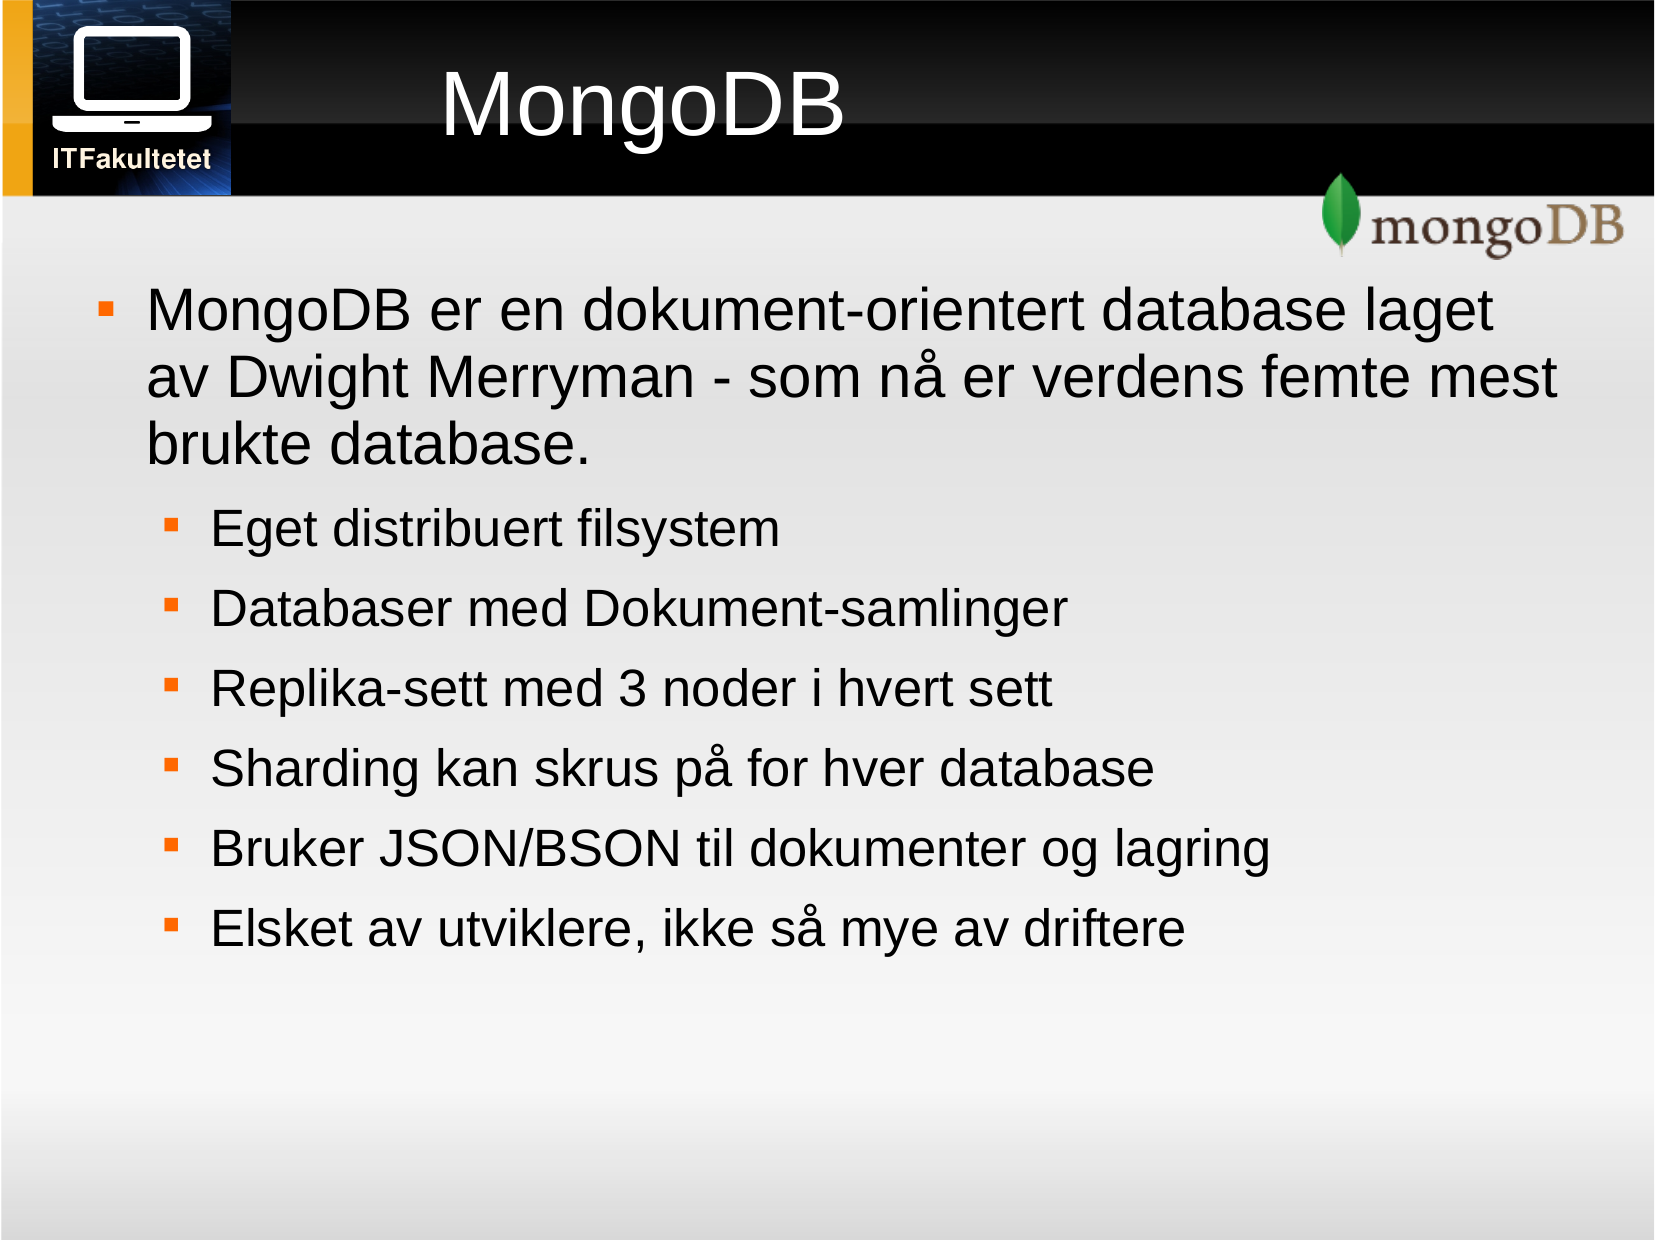

# MongoDB
MongoDB er en dokument-orientert database laget av Dwight Merryman - som nå er verdens femte mest brukte database.
Eget distribuert filsystem
Databaser med Dokument-samlinger
Replika-sett med 3 noder i hvert sett
Sharding kan skrus på for hver database
Bruker JSON/BSON til dokumenter og lagring
Elsket av utviklere, ikke så mye av driftere